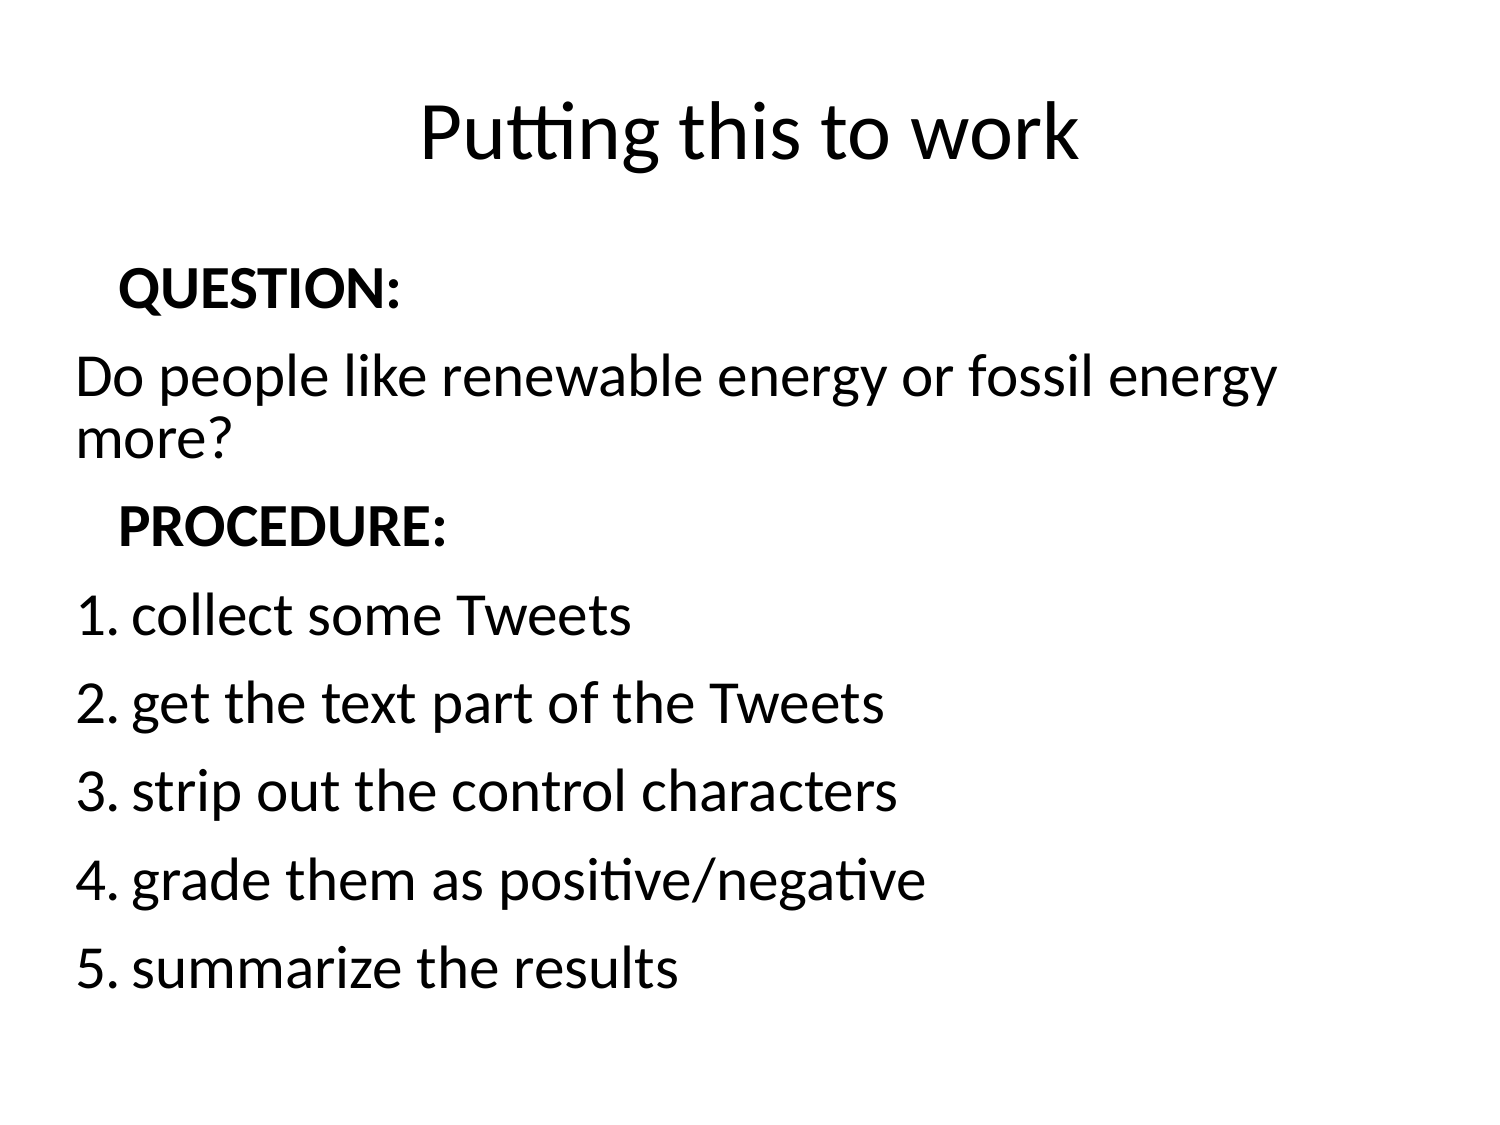

# Putting this to work
QUESTION:
Do people like renewable energy or fossil energy more?
PROCEDURE:
 collect some Tweets
 get the text part of the Tweets
 strip out the control characters
 grade them as positive/negative
 summarize the results